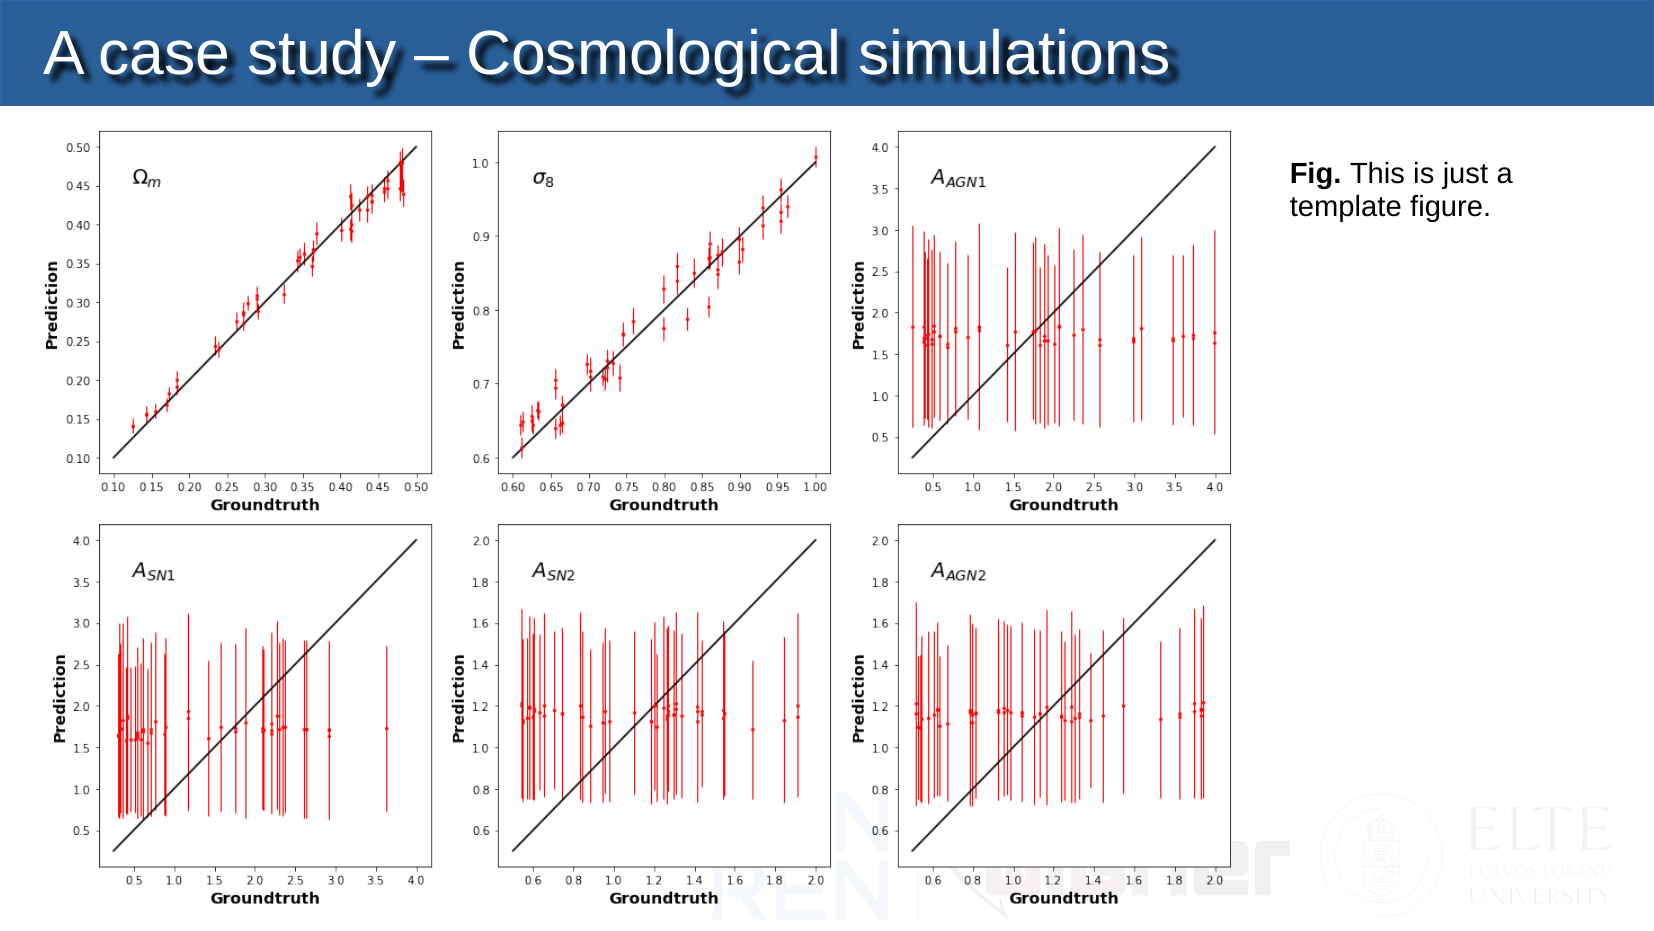

# A case study – Cosmological simulations
Fig. This is just a template figure.